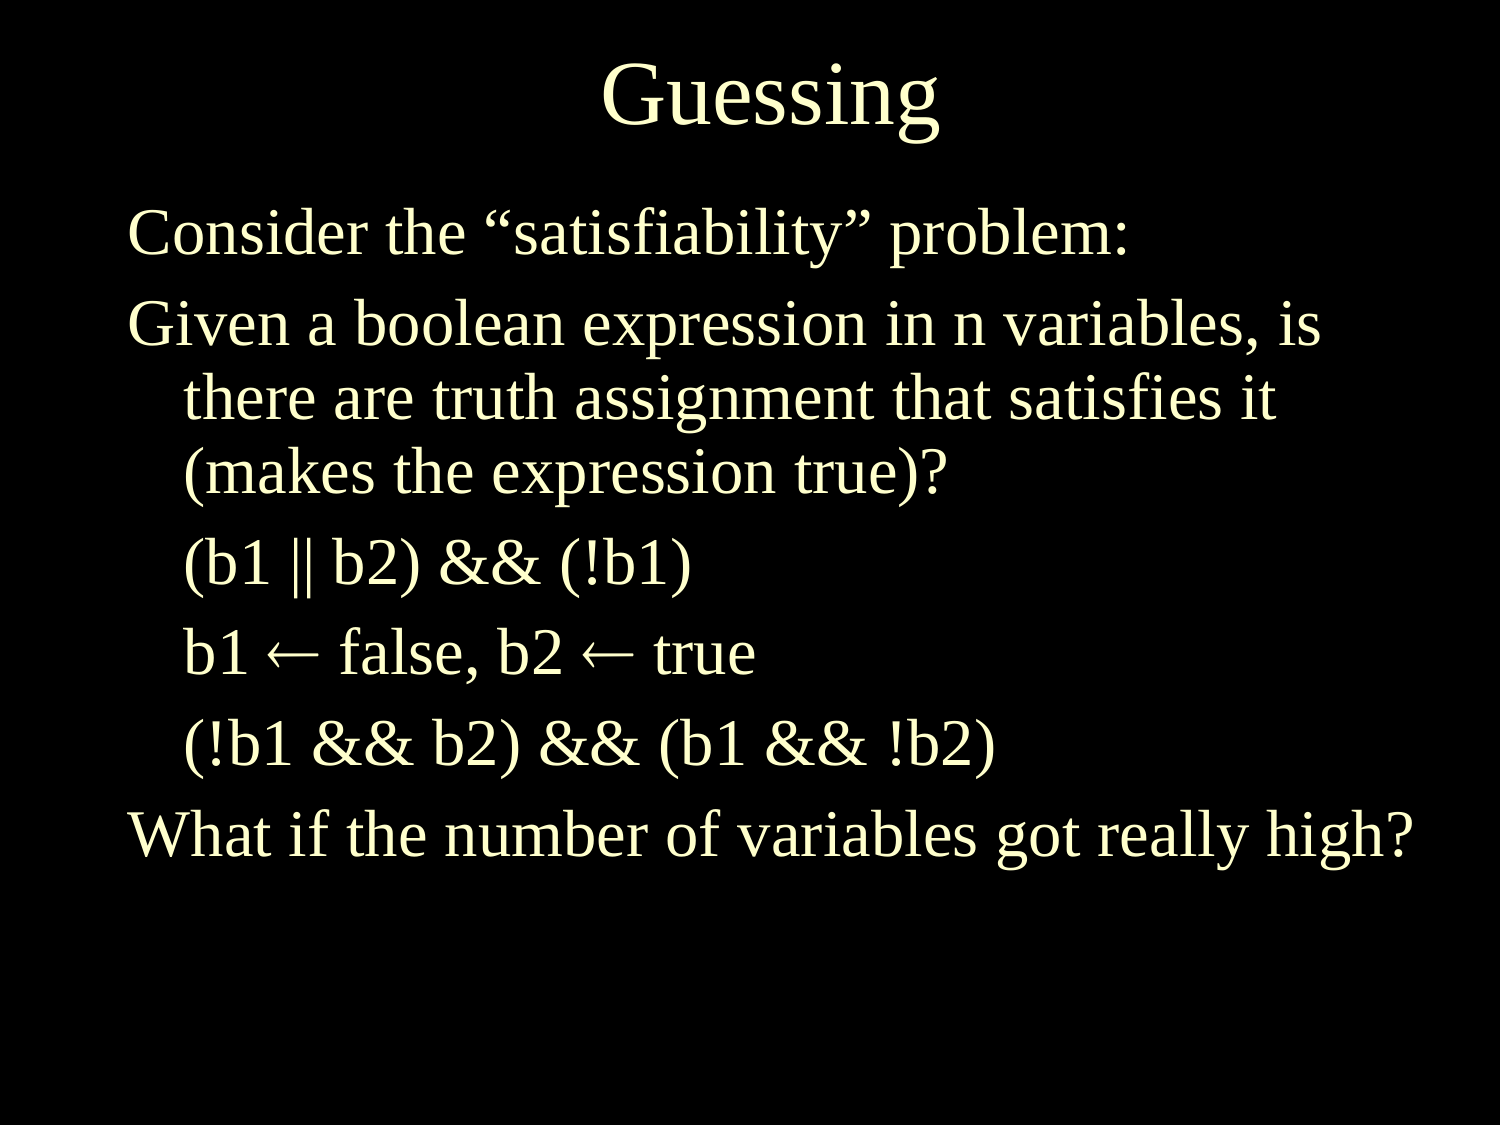

# Guessing
Consider the “satisfiability” problem:
Given a boolean expression in n variables, is there are truth assignment that satisfies it (makes the expression true)?
	(b1 || b2) && (!b1)
	b1  false, b2  true
	(!b1 && b2) && (b1 && !b2)
What if the number of variables got really high?